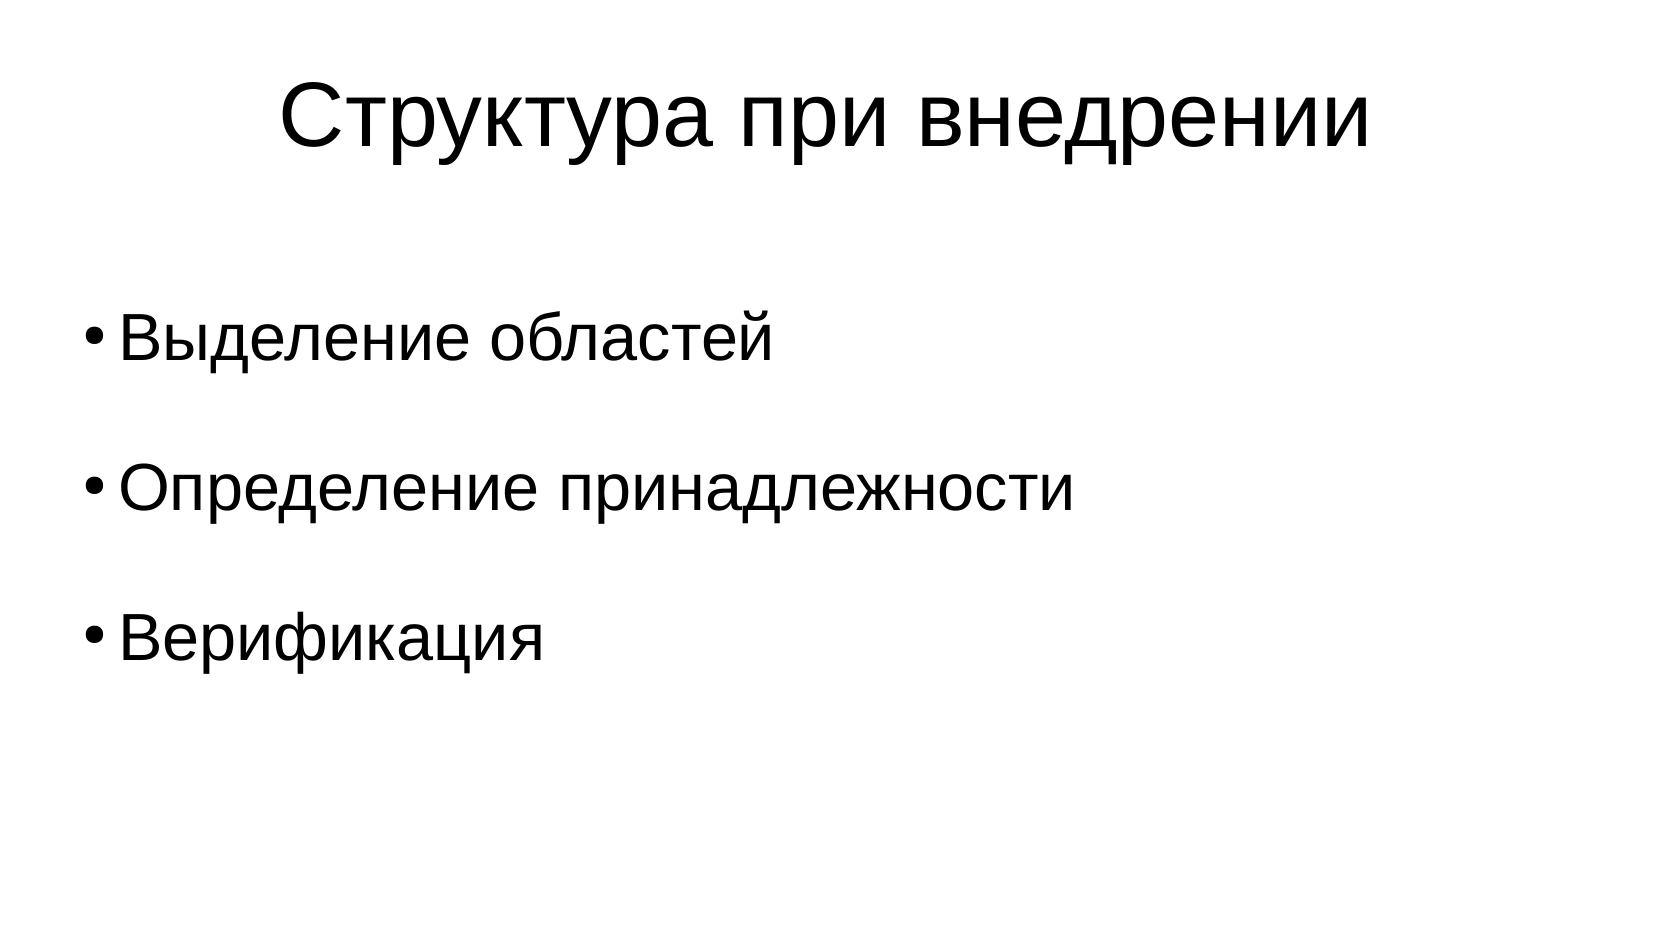

# Структура при внедрении
Выделение областей
Определение принадлежности
Верификация